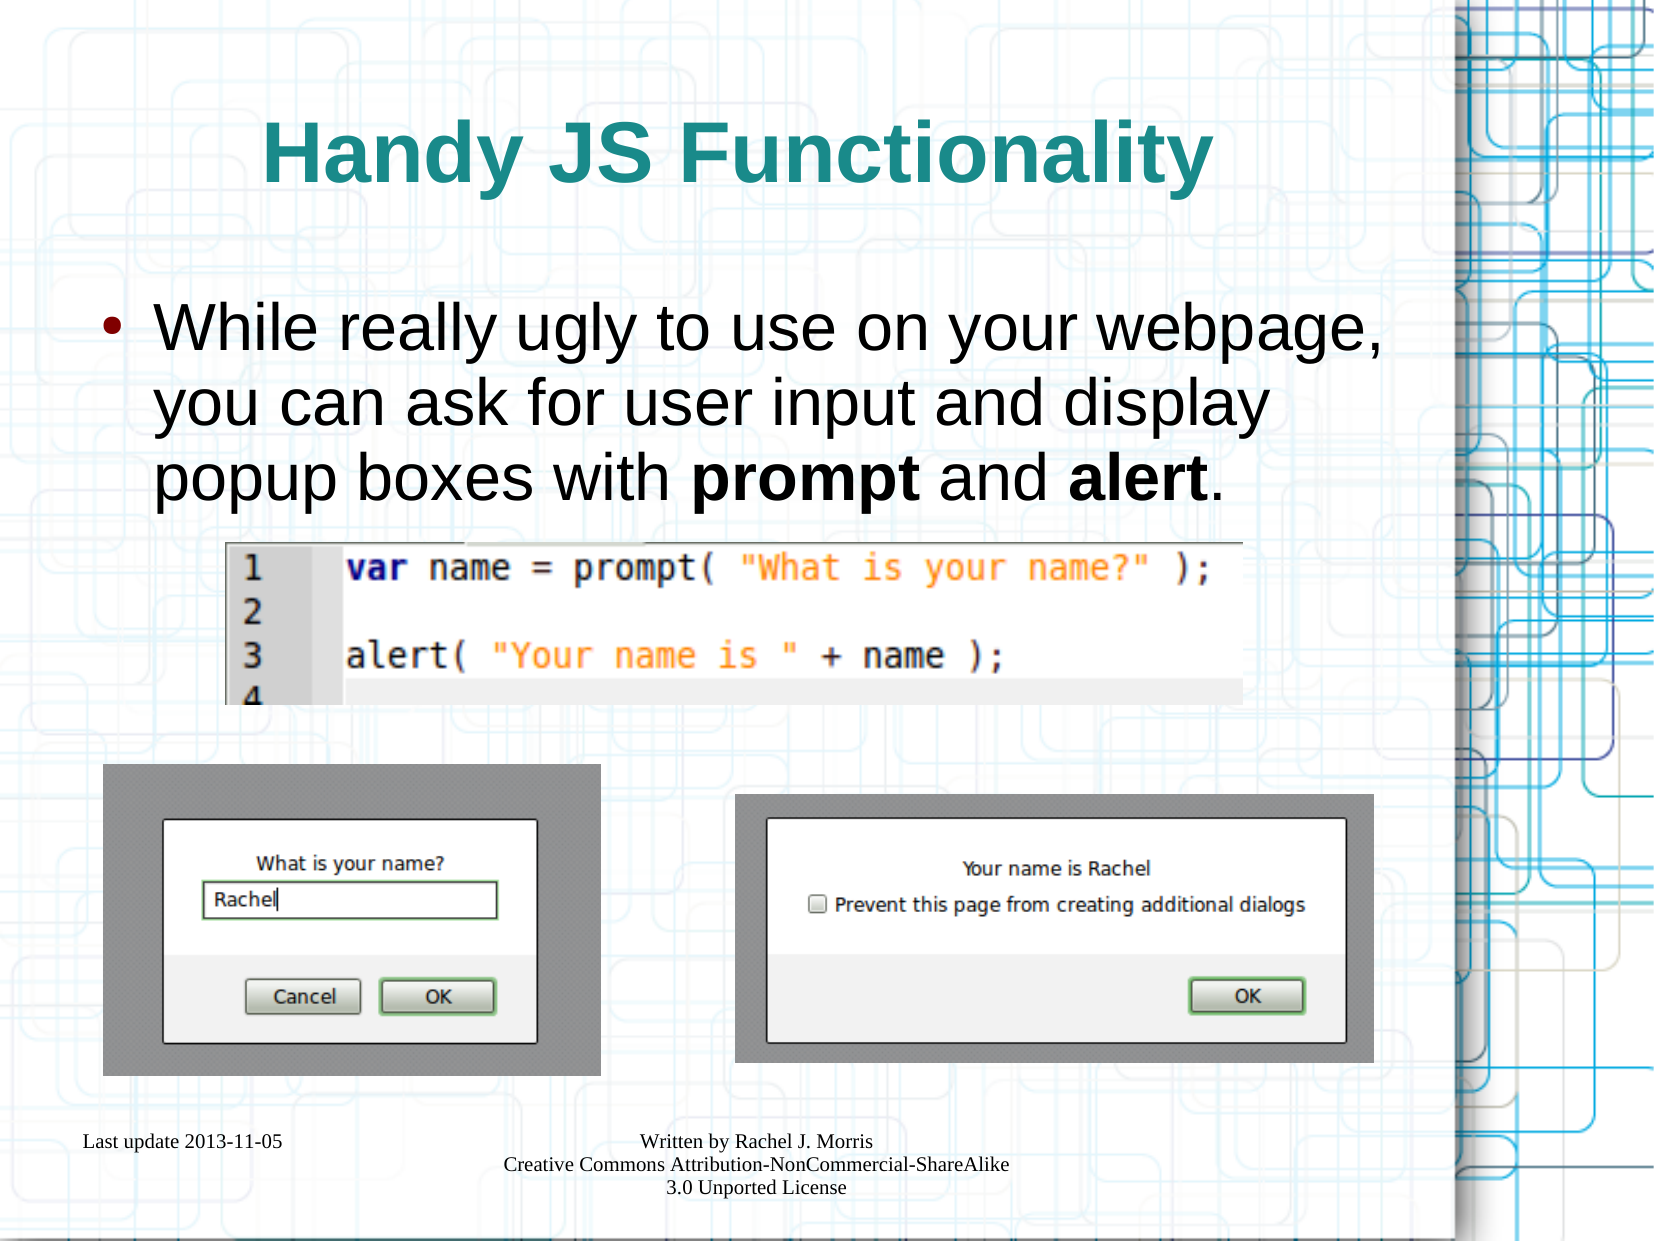

# Handy JS Functionality
While really ugly to use on your webpage, you can ask for user input and display popup boxes with prompt and alert.